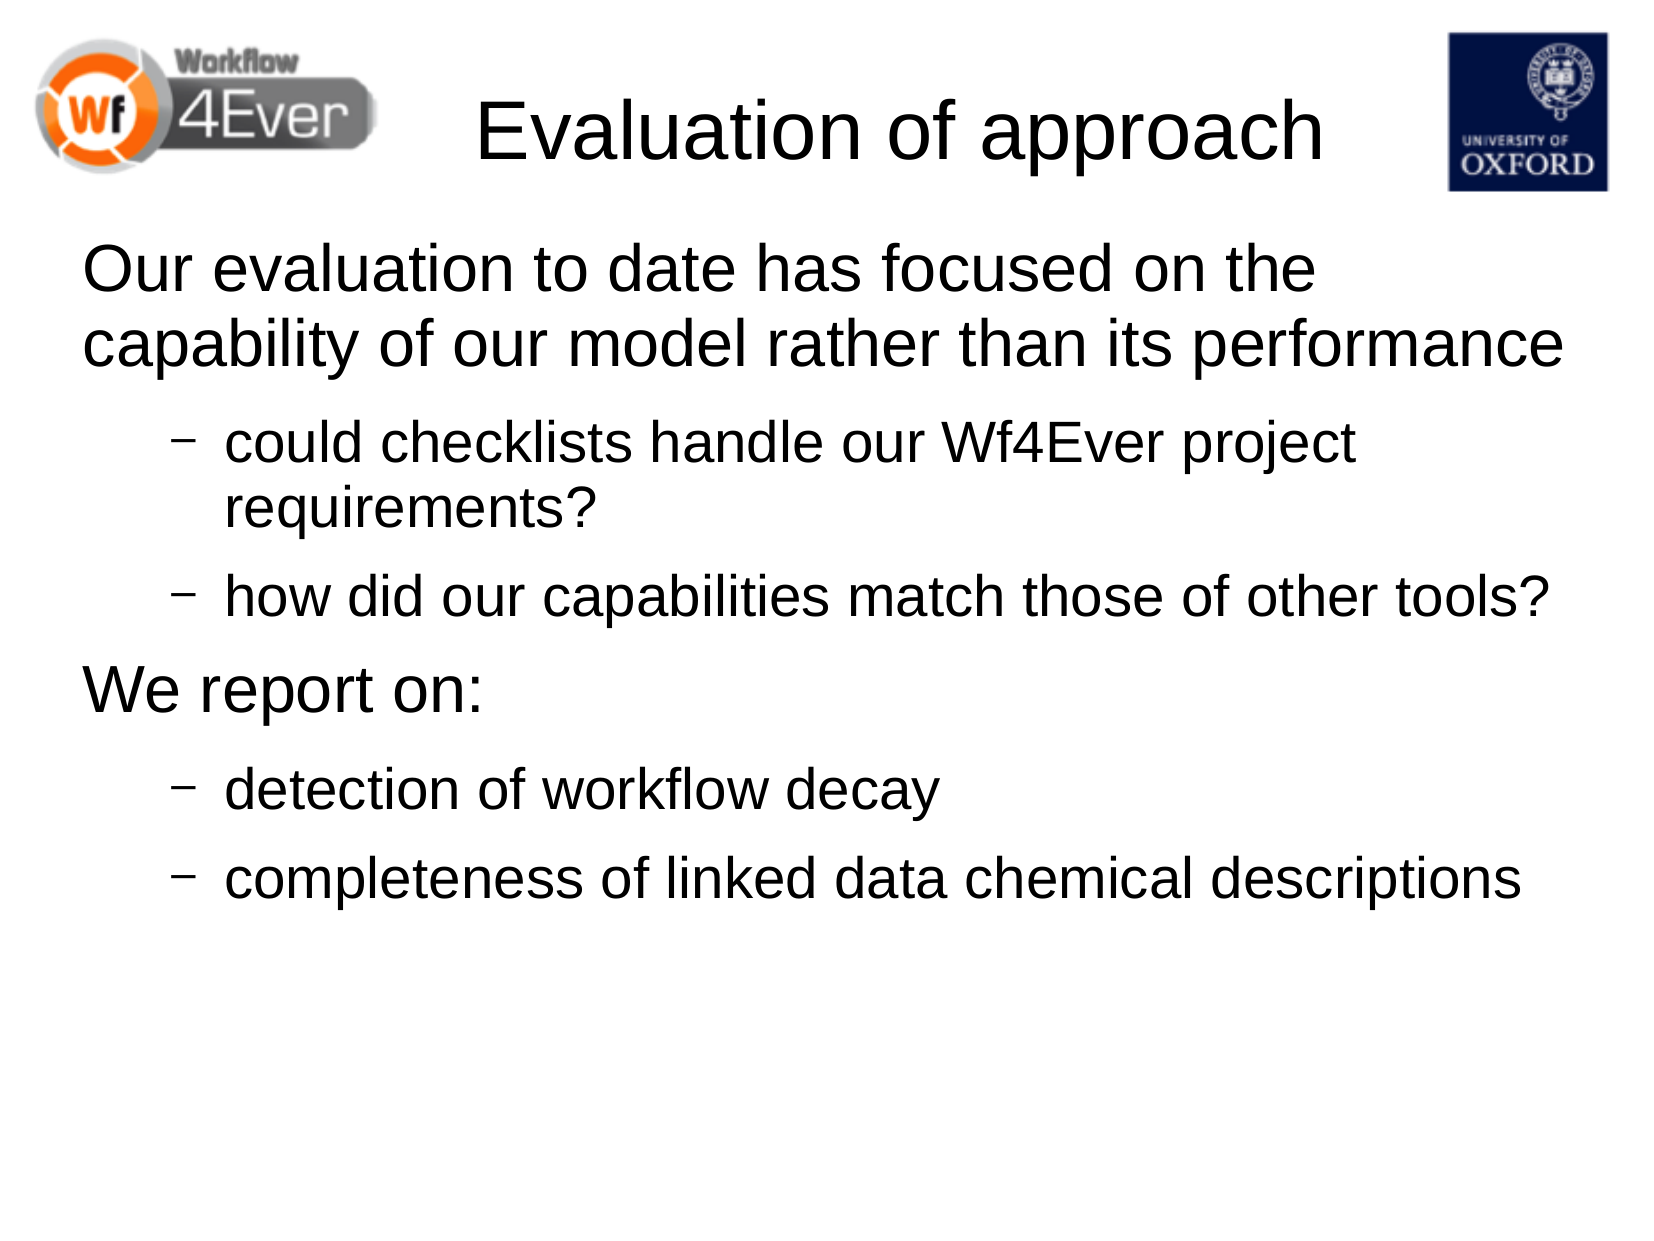

# Evaluation of approach
Our evaluation to date has focused on the capability of our model rather than its performance
could checklists handle our Wf4Ever project requirements?
how did our capabilities match those of other tools?
We report on:
detection of workflow decay
completeness of linked data chemical descriptions